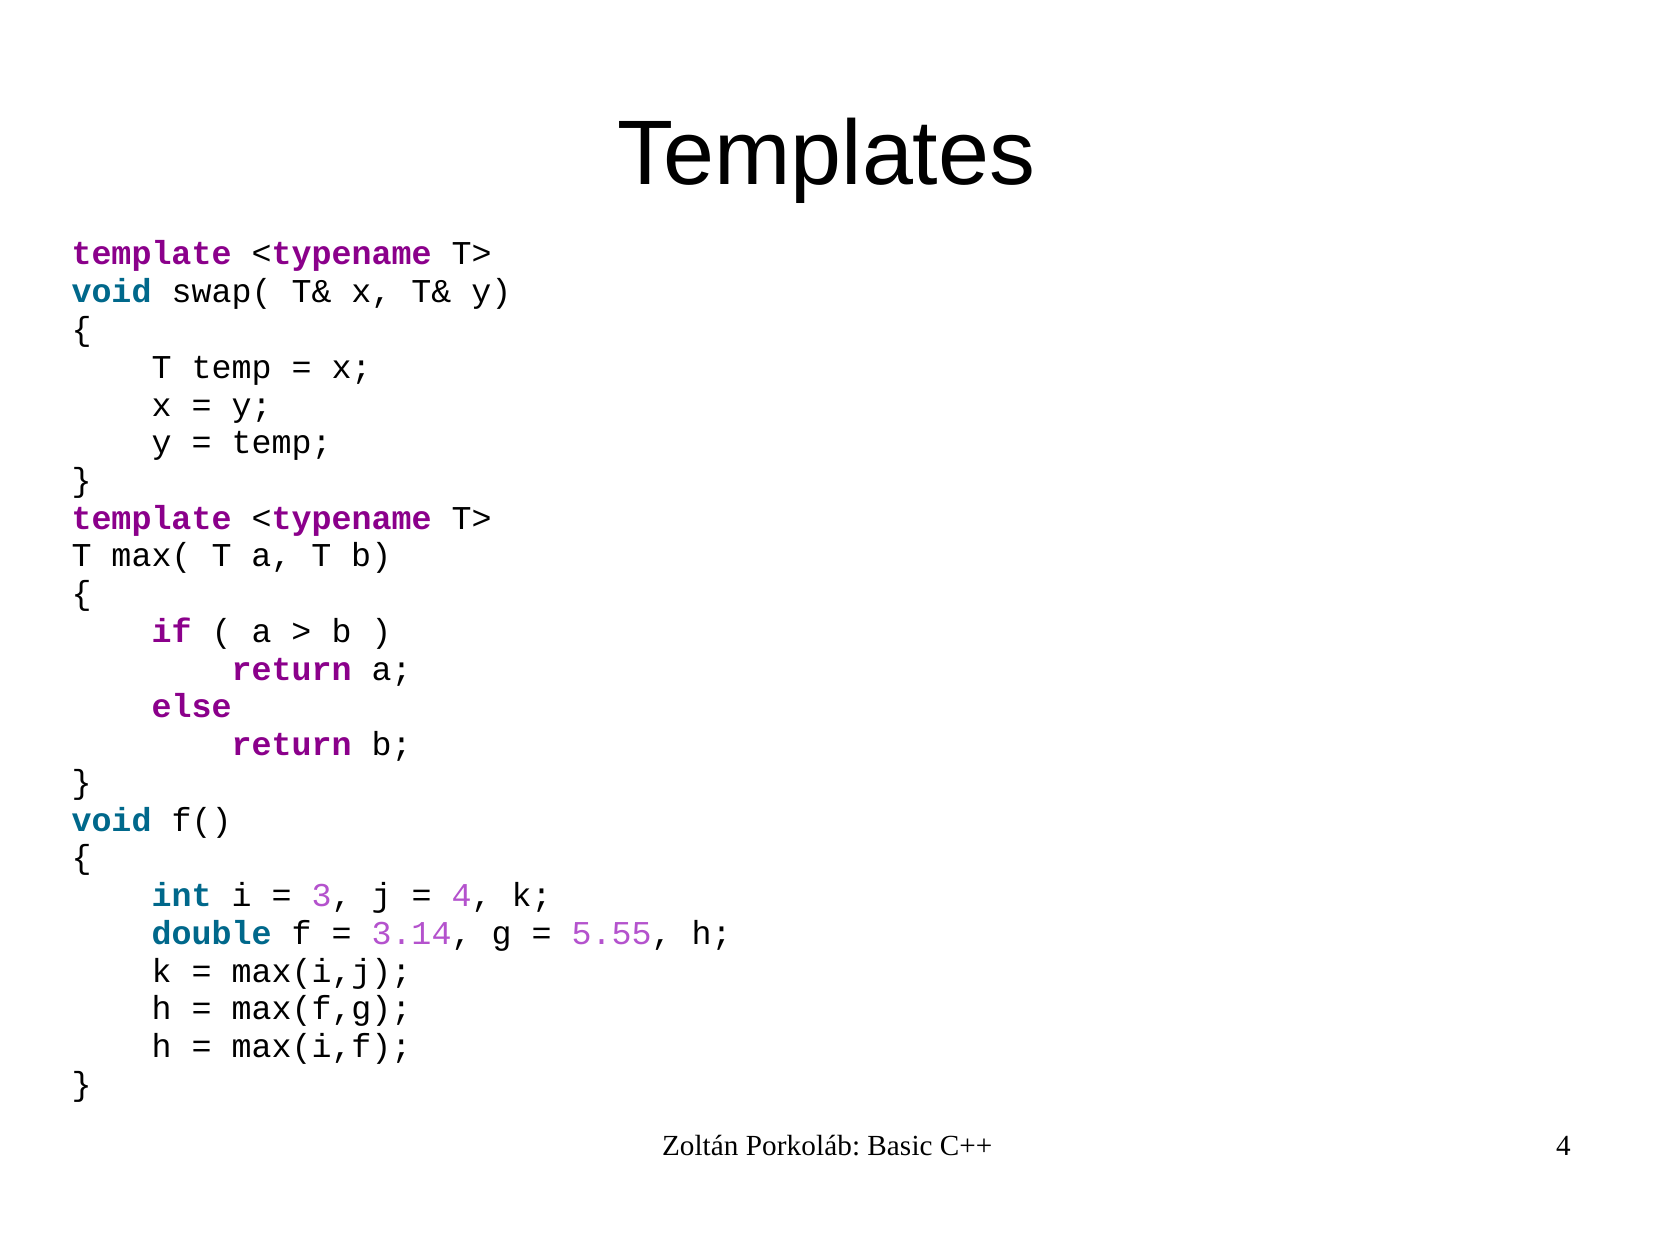

# Templates
template <typename T>
void swap( T& x, T& y)
{
 T temp = x;
 x = y;
 y = temp;
}
template <typename T>
T max( T a, T b)
{
 if ( a > b )
 return a;
 else
 return b;
}
void f()
{
 int i = 3, j = 4, k;
 double f = 3.14, g = 5.55, h;
 k = max(i,j);
 h = max(f,g);
 h = max(i,f);
}
Zoltán Porkoláb: Basic C++
4